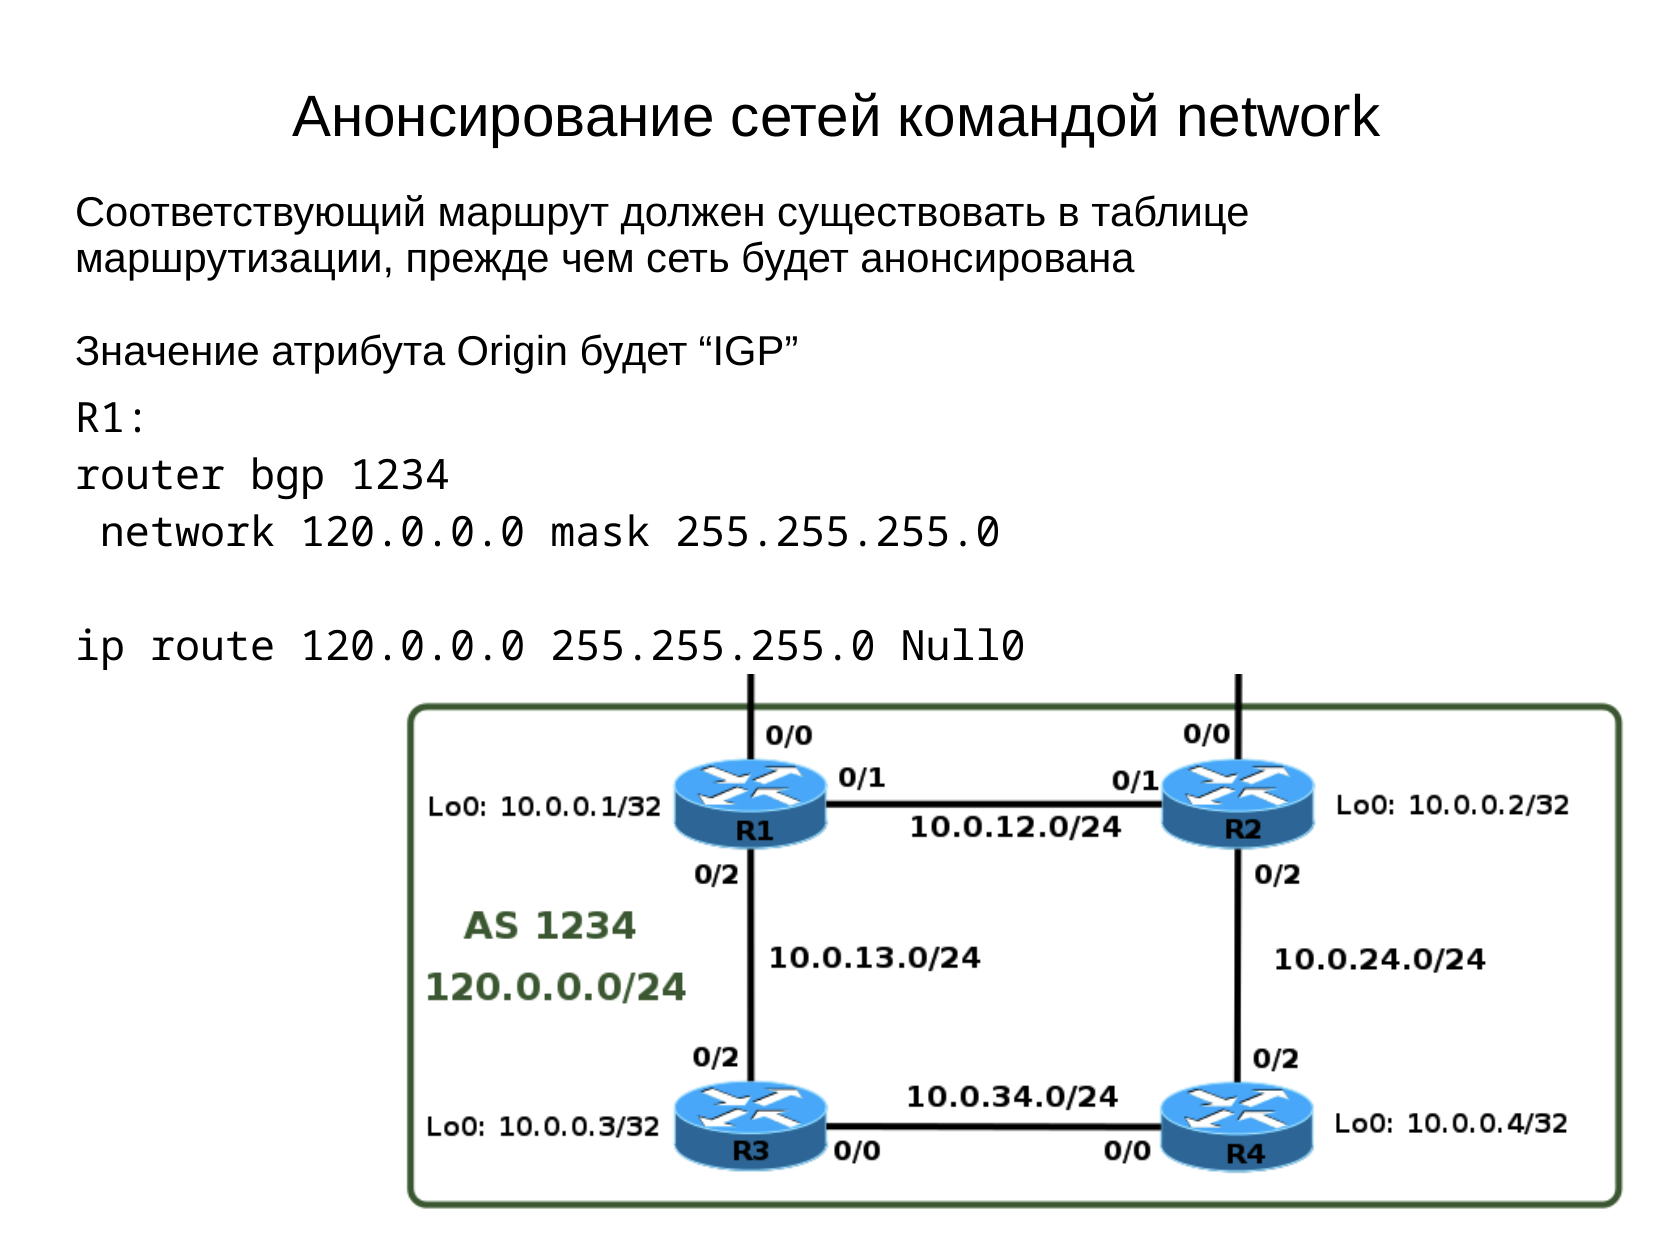

# Анонсирование сетей командой network
Соответствующий маршрут должен существовать в таблице маршрутизации, прежде чем сеть будет анонсирована
Значение атрибута Origin будет “IGP”
R1:
router bgp 1234
 network 120.0.0.0 mask 255.255.255.0
ip route 120.0.0.0 255.255.255.0 Null0